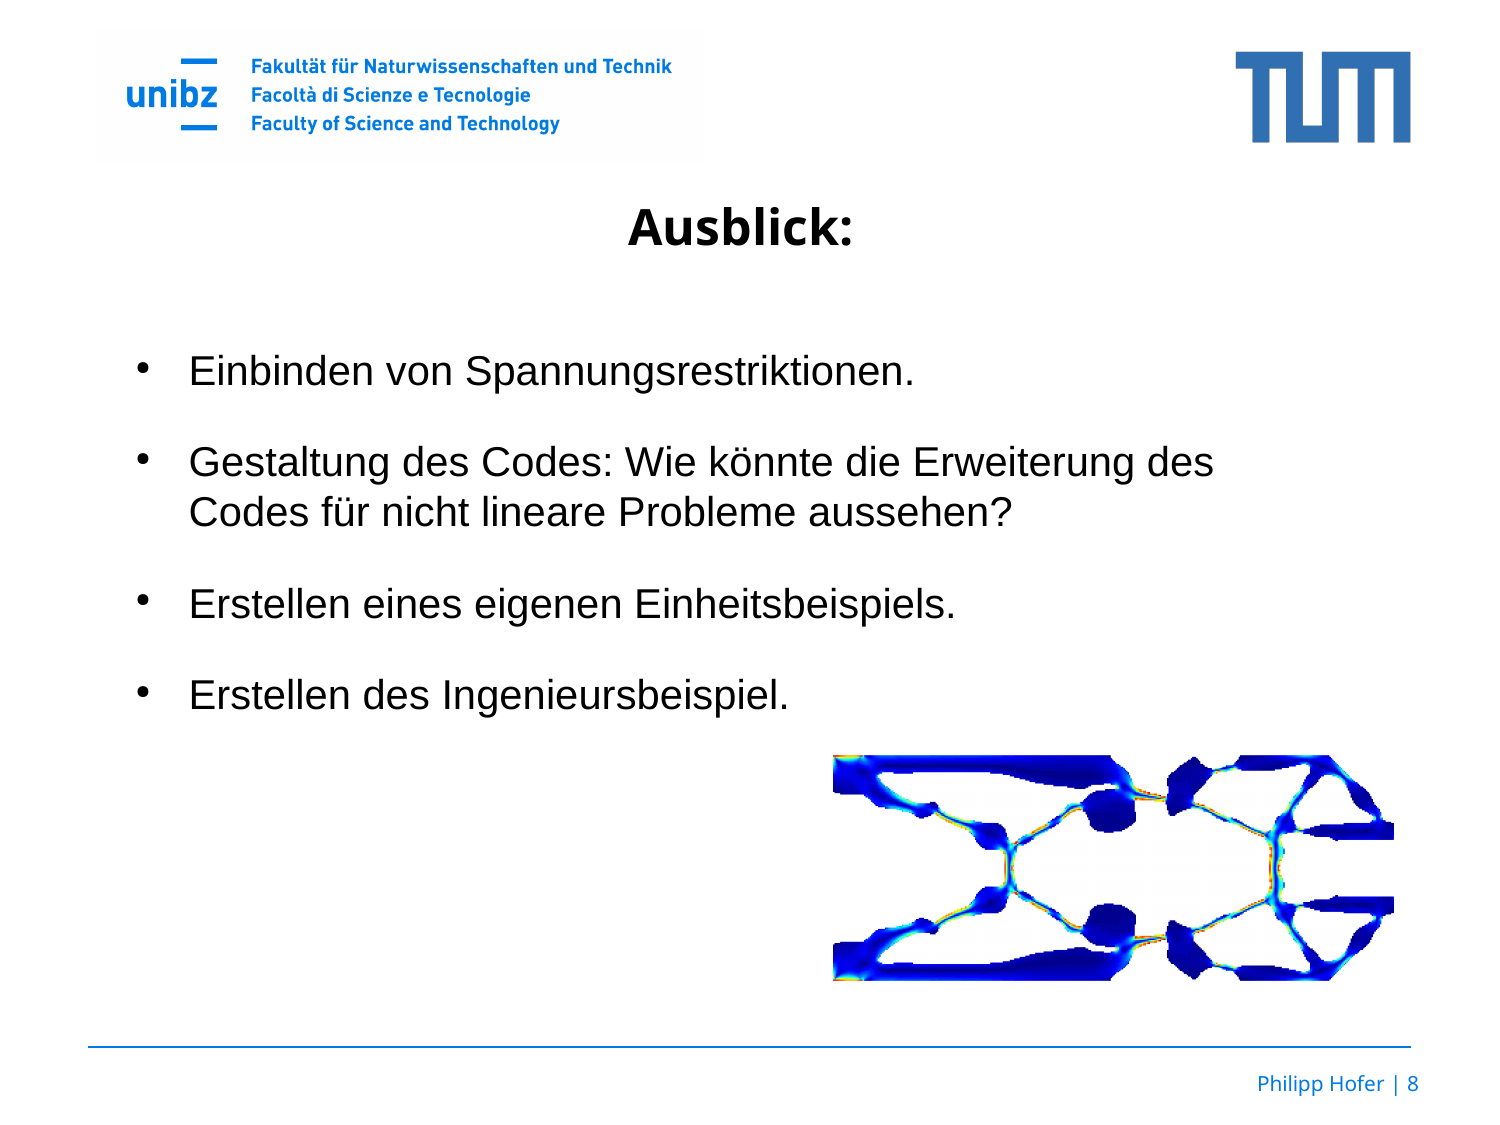

Ausblick:
Einbinden von Spannungsrestriktionen.
Gestaltung des Codes: Wie könnte die Erweiterung des Codes für nicht lineare Probleme aussehen?
Erstellen eines eigenen Einheitsbeispiels.
Erstellen des Ingenieursbeispiel.